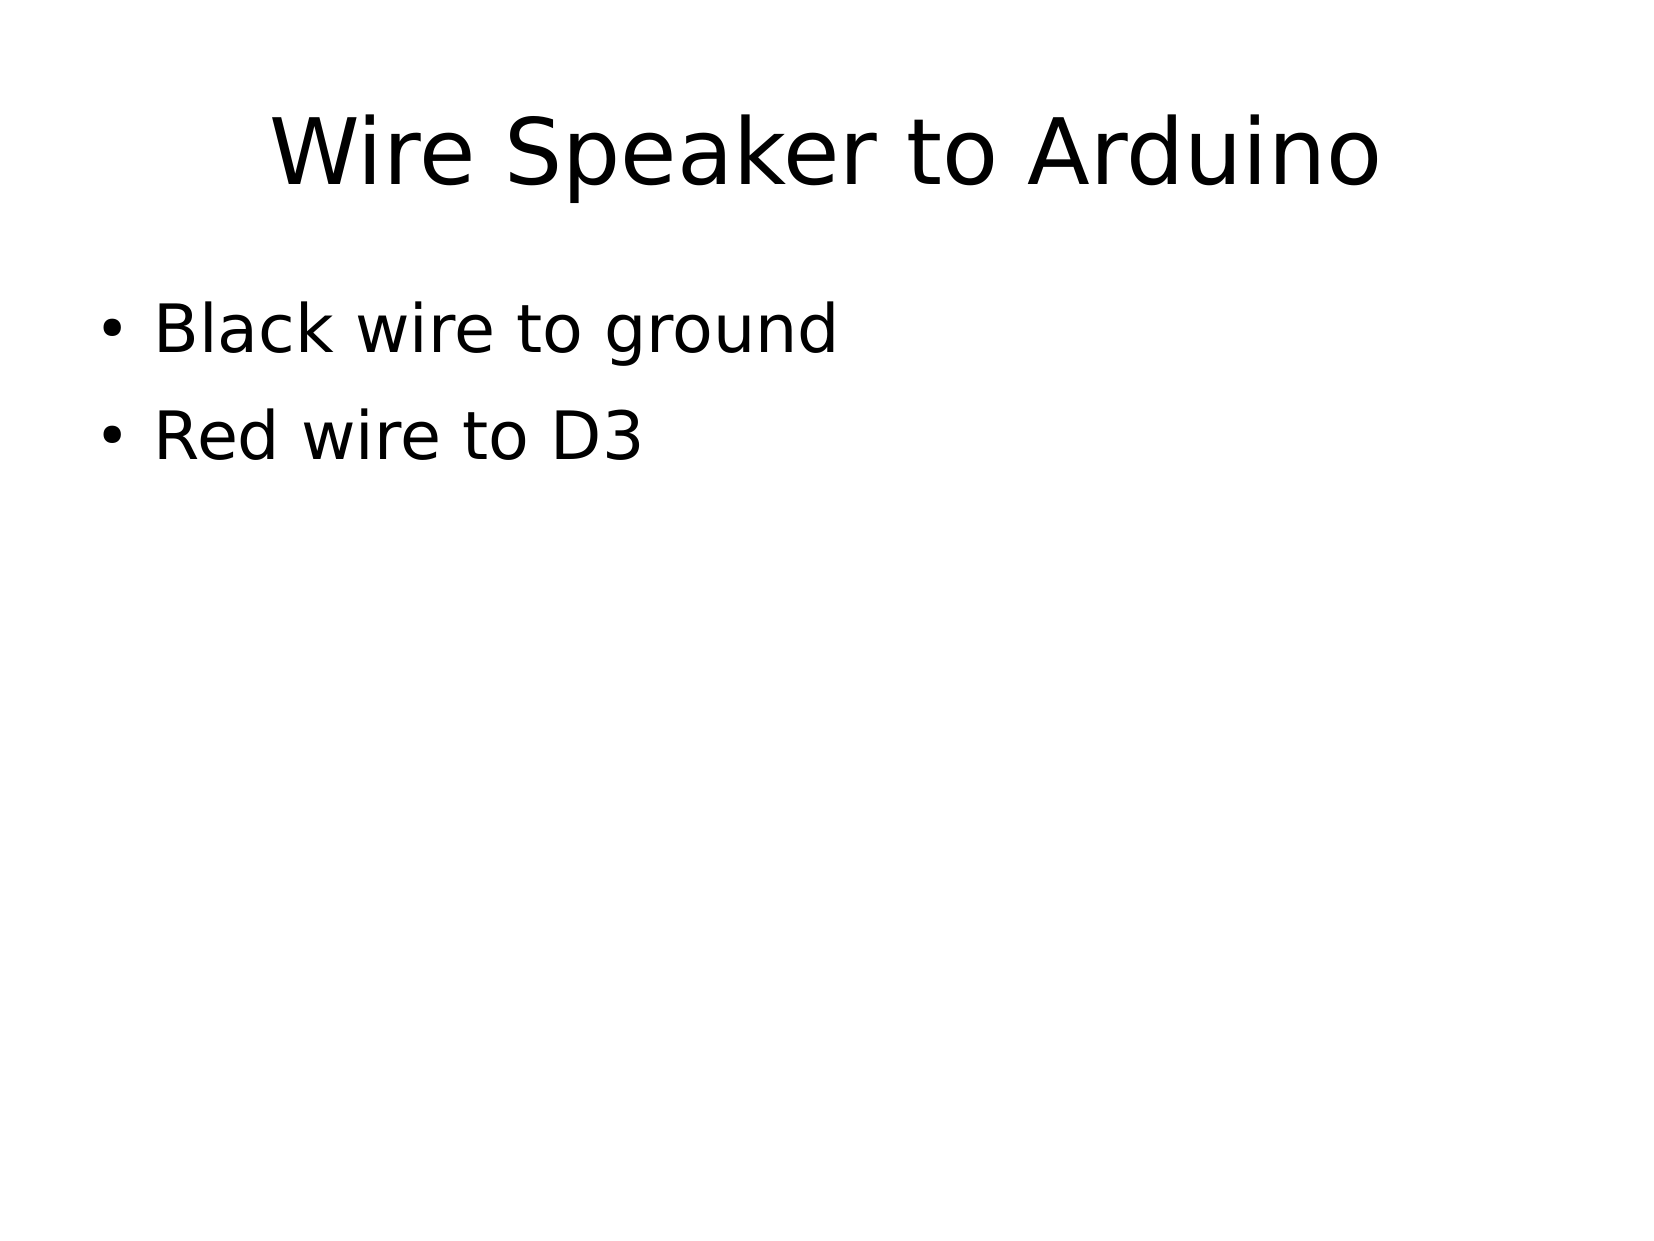

# Wire Speaker to Arduino
Black wire to ground
Red wire to D3